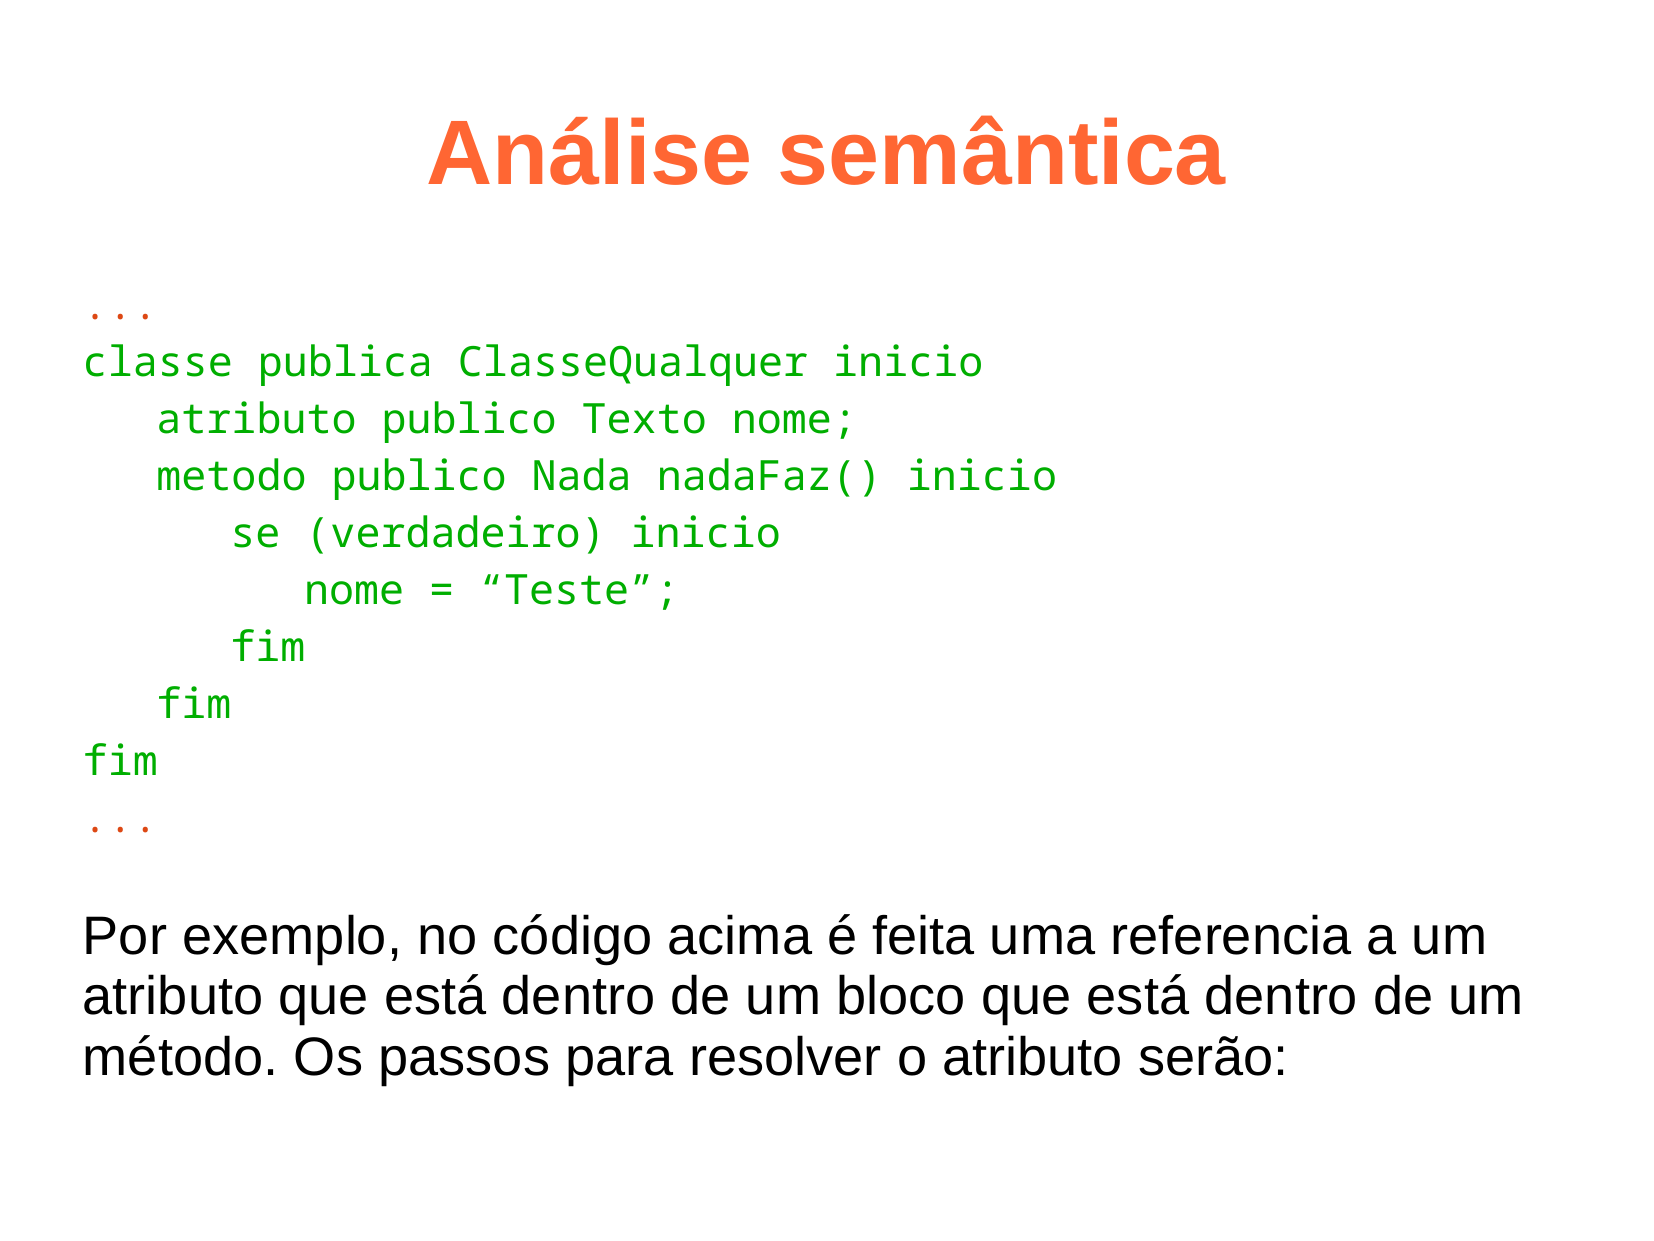

# Análise semântica
...
classe publica ClasseQualquer inicio
	atributo publico Texto nome;
	metodo publico Nada nadaFaz() inicio
		se (verdadeiro) inicio
			nome = “Teste”;
		fim
	fim
fim
...
Por exemplo, no código acima é feita uma referencia a um atributo que está dentro de um bloco que está dentro de um método. Os passos para resolver o atributo serão: